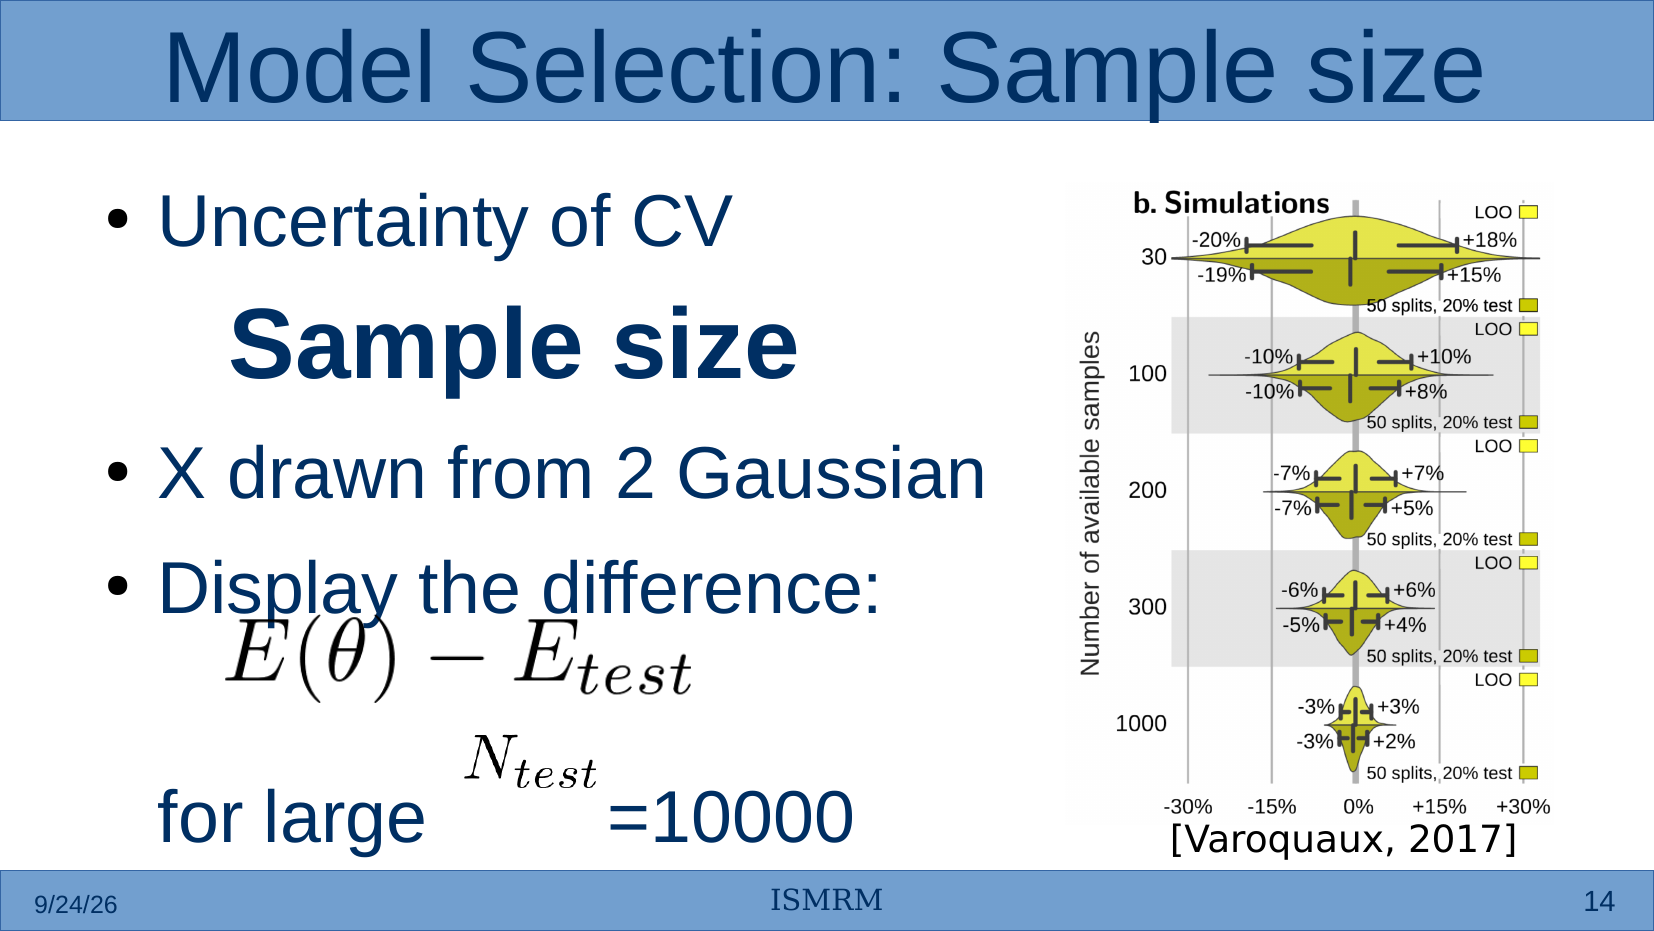

# Model Selection: Sample size
Uncertainty of CV
Sample size
X drawn from 2 Gaussian
Display the difference:
for large			=10000
[Varoquaux, 2017]
14